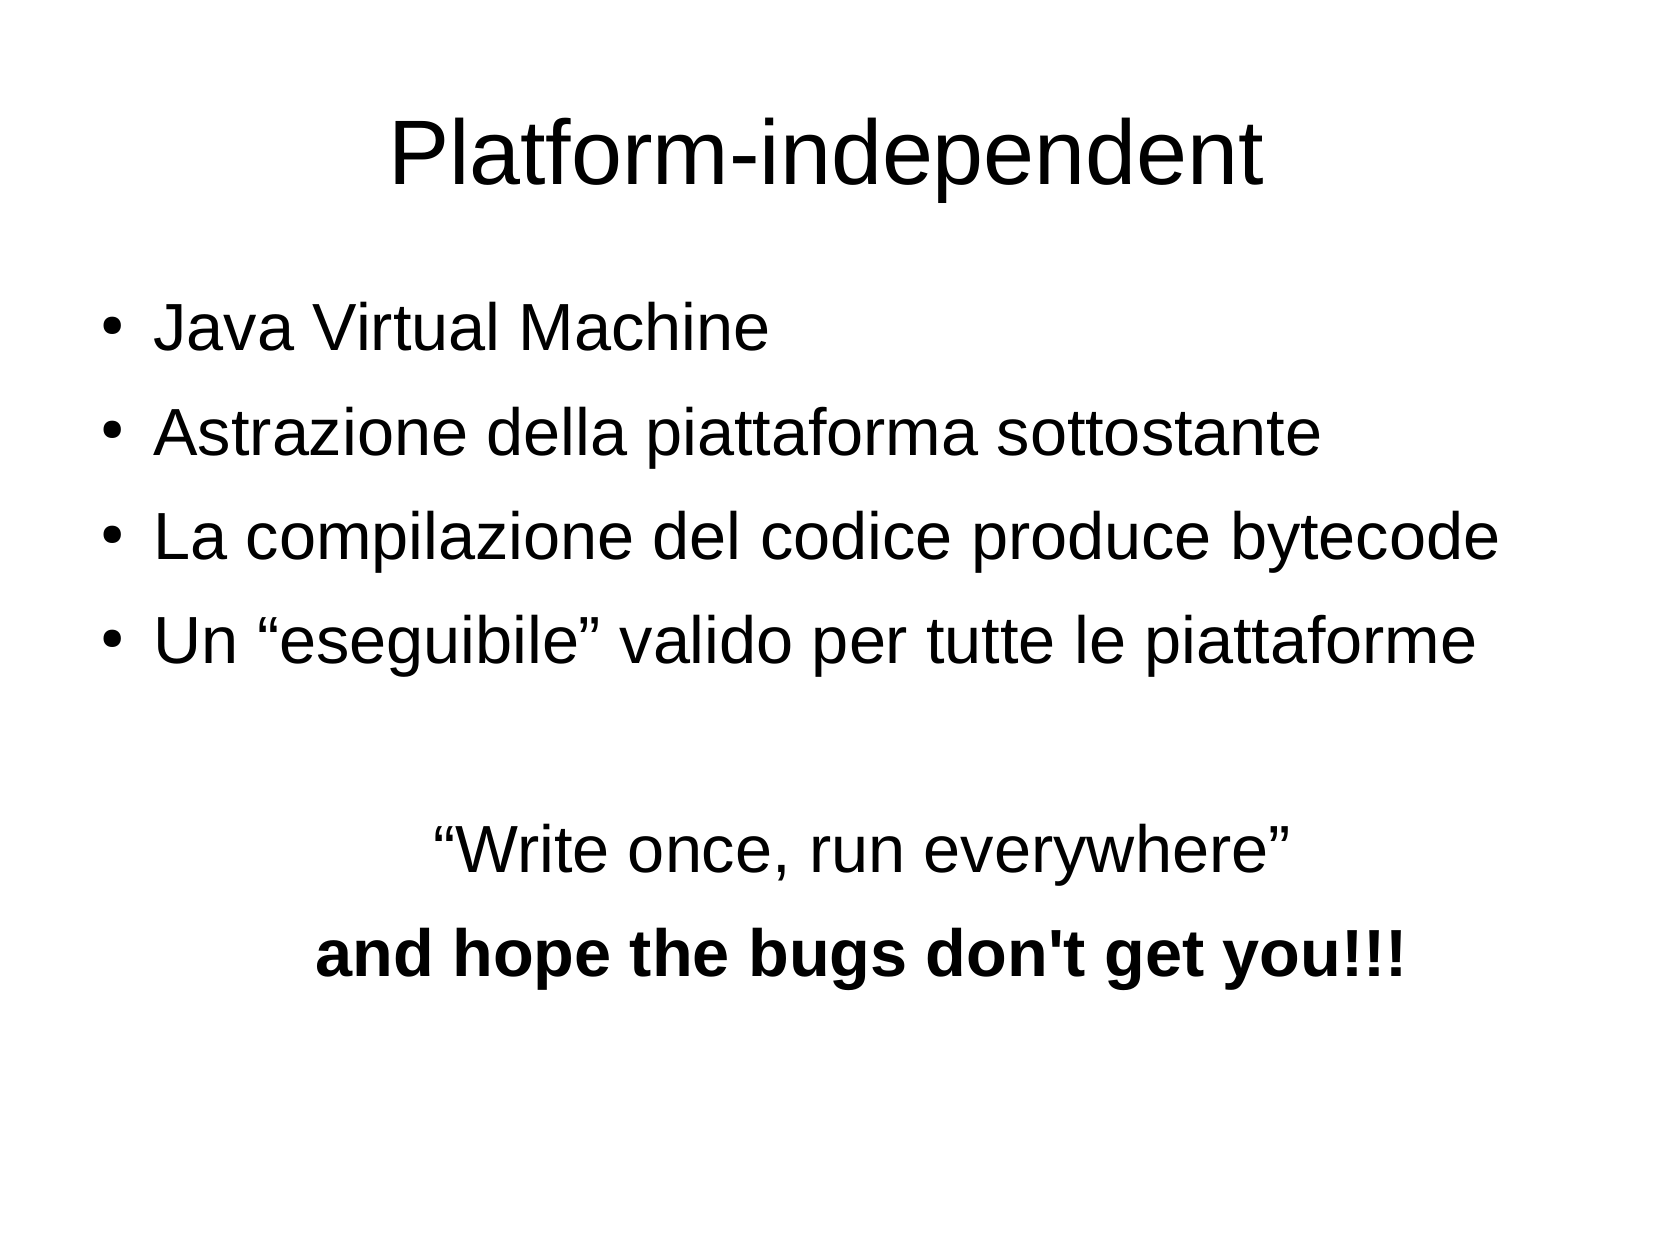

# Platform-independent
Java Virtual Machine
Astrazione della piattaforma sottostante
La compilazione del codice produce bytecode
Un “eseguibile” valido per tutte le piattaforme
“Write once, run everywhere”
and hope the bugs don't get you!!!